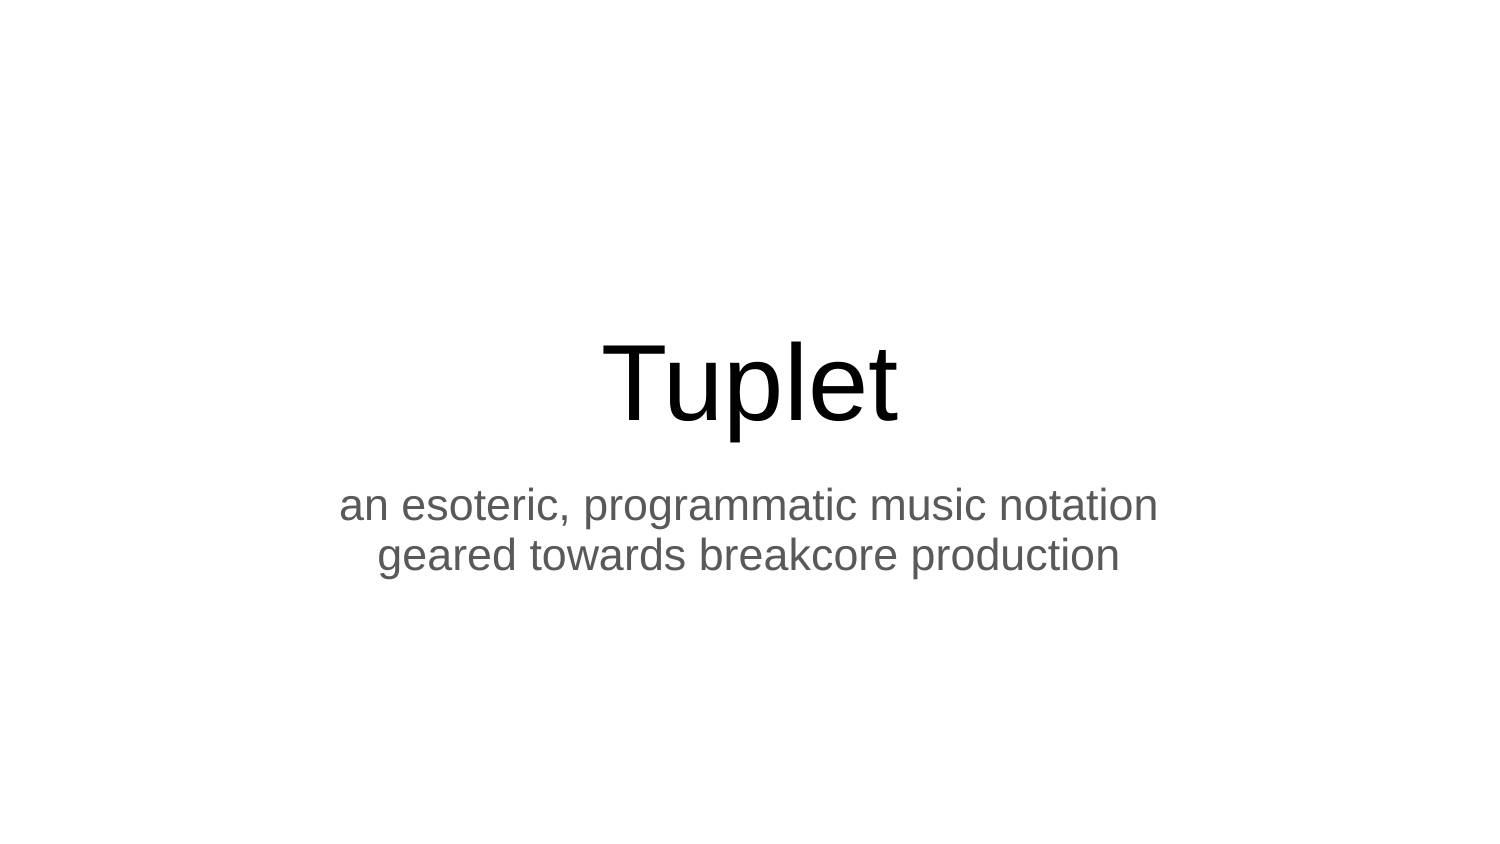

# Tuplet
an esoteric, programmatic music notation
geared towards breakcore production